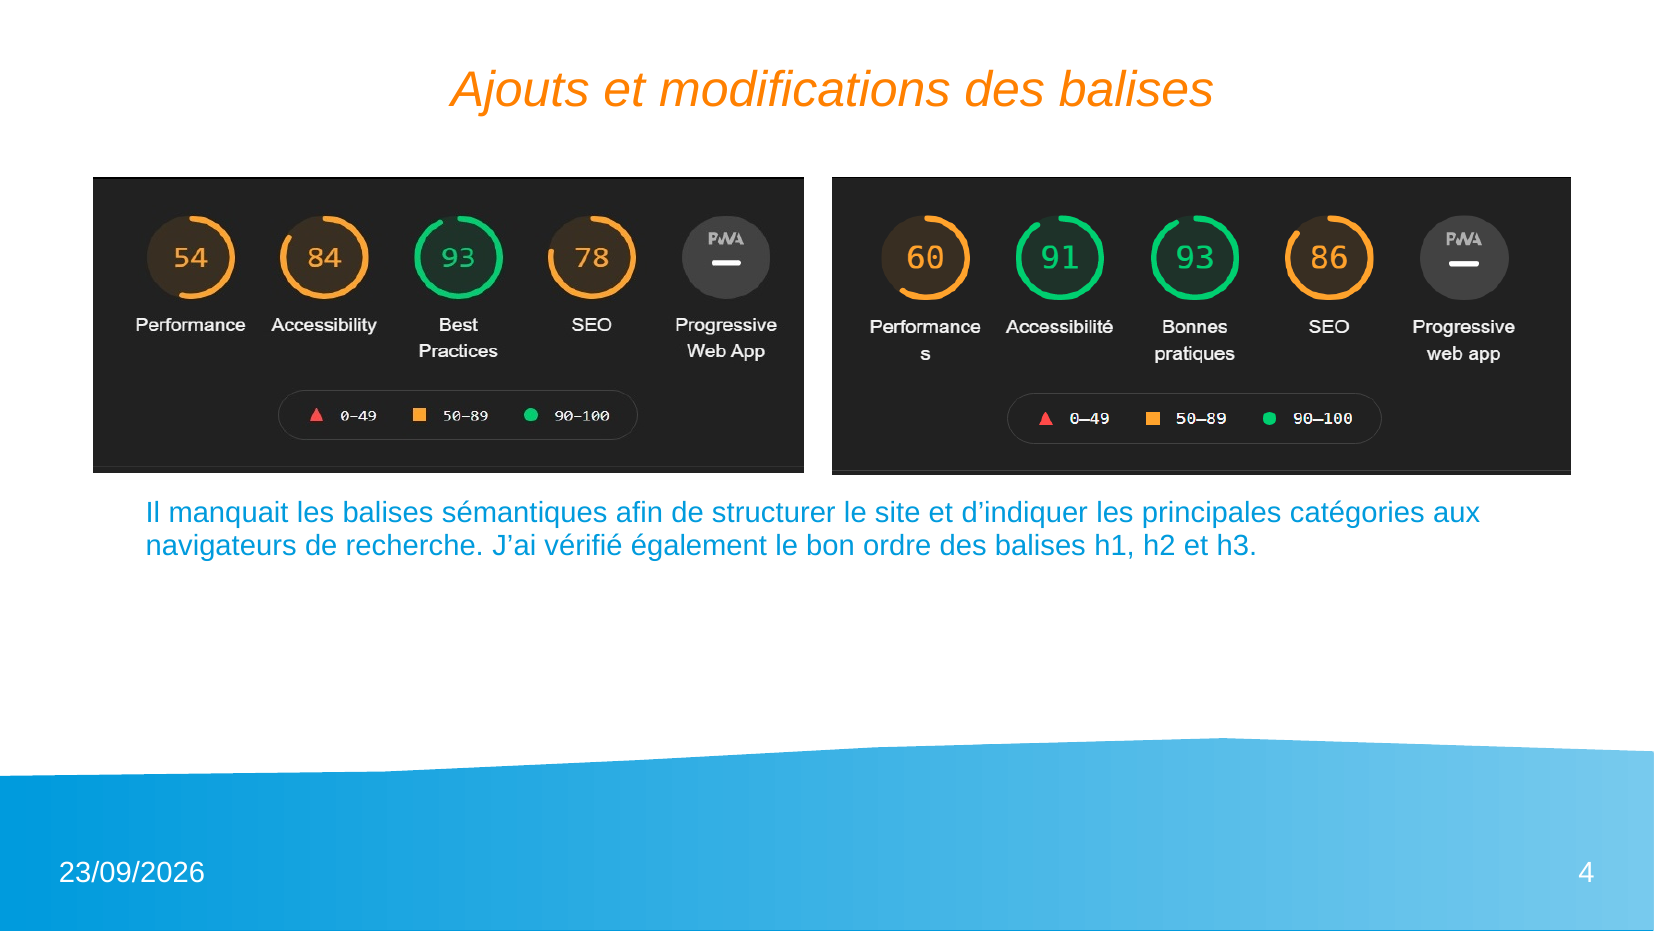

# Ajouts et modifications des balises
Il manquait les balises sémantiques afin de structurer le site et d’indiquer les principales catégories aux navigateurs de recherche. J’ai vérifié également le bon ordre des balises h1, h2 et h3.